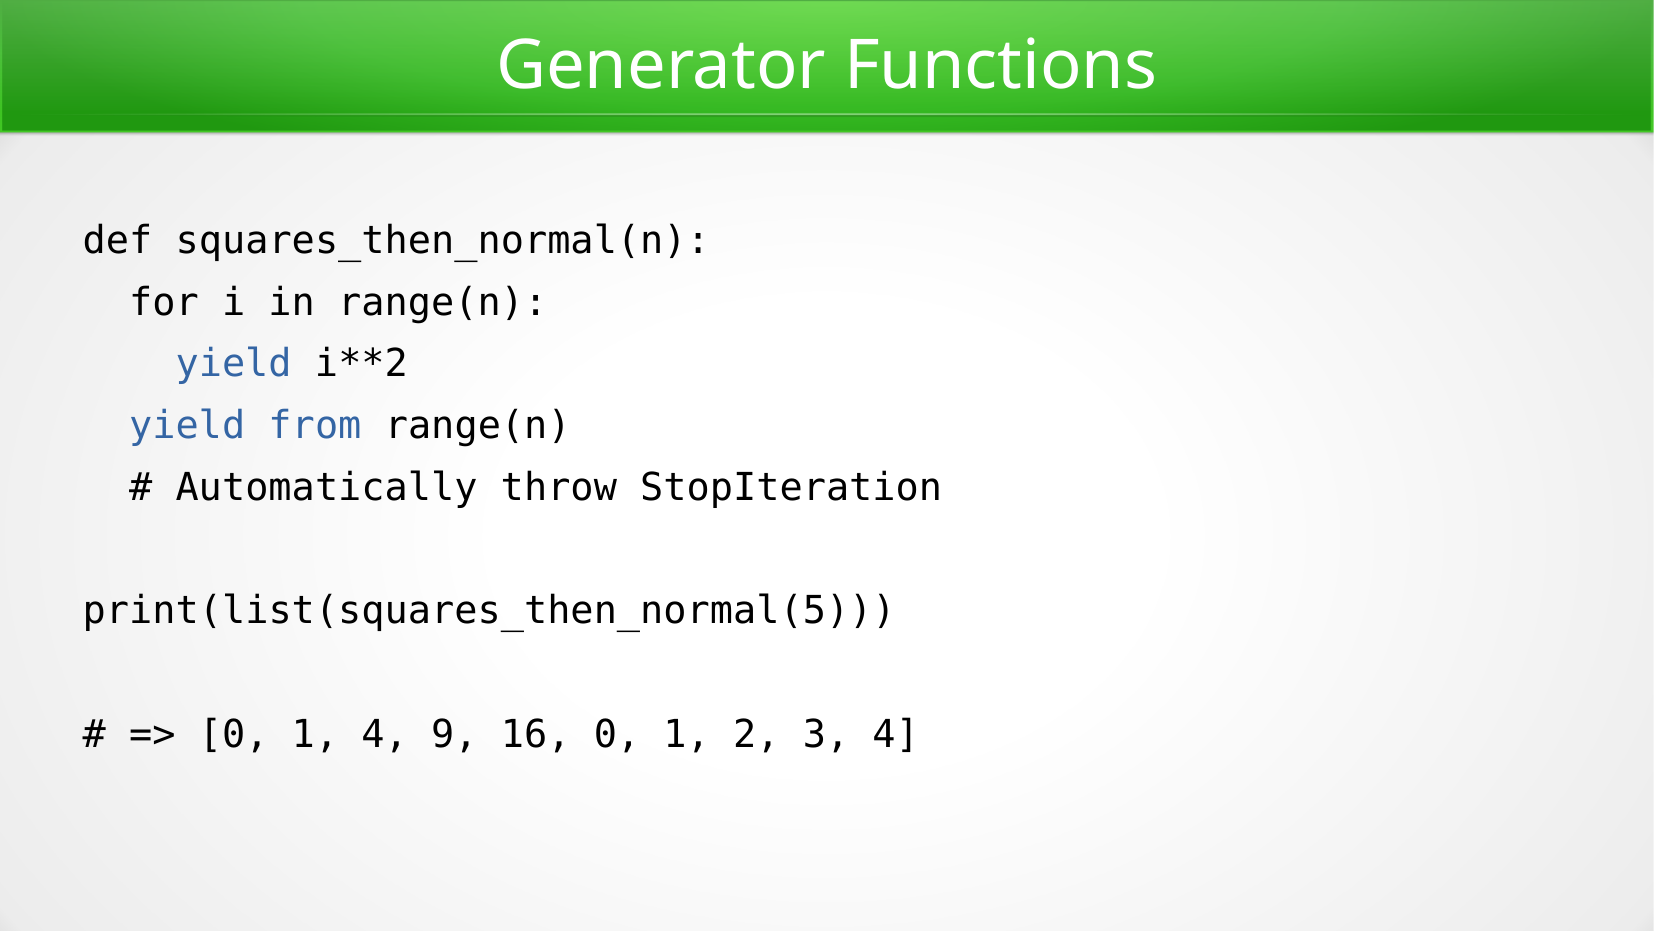

# Generator Functions
def squares_then_normal(n):
 for i in range(n):
 yield i**2
 yield from range(n)
 # Automatically throw StopIteration
print(list(squares_then_normal(5)))
# => [0, 1, 4, 9, 16, 0, 1, 2, 3, 4]